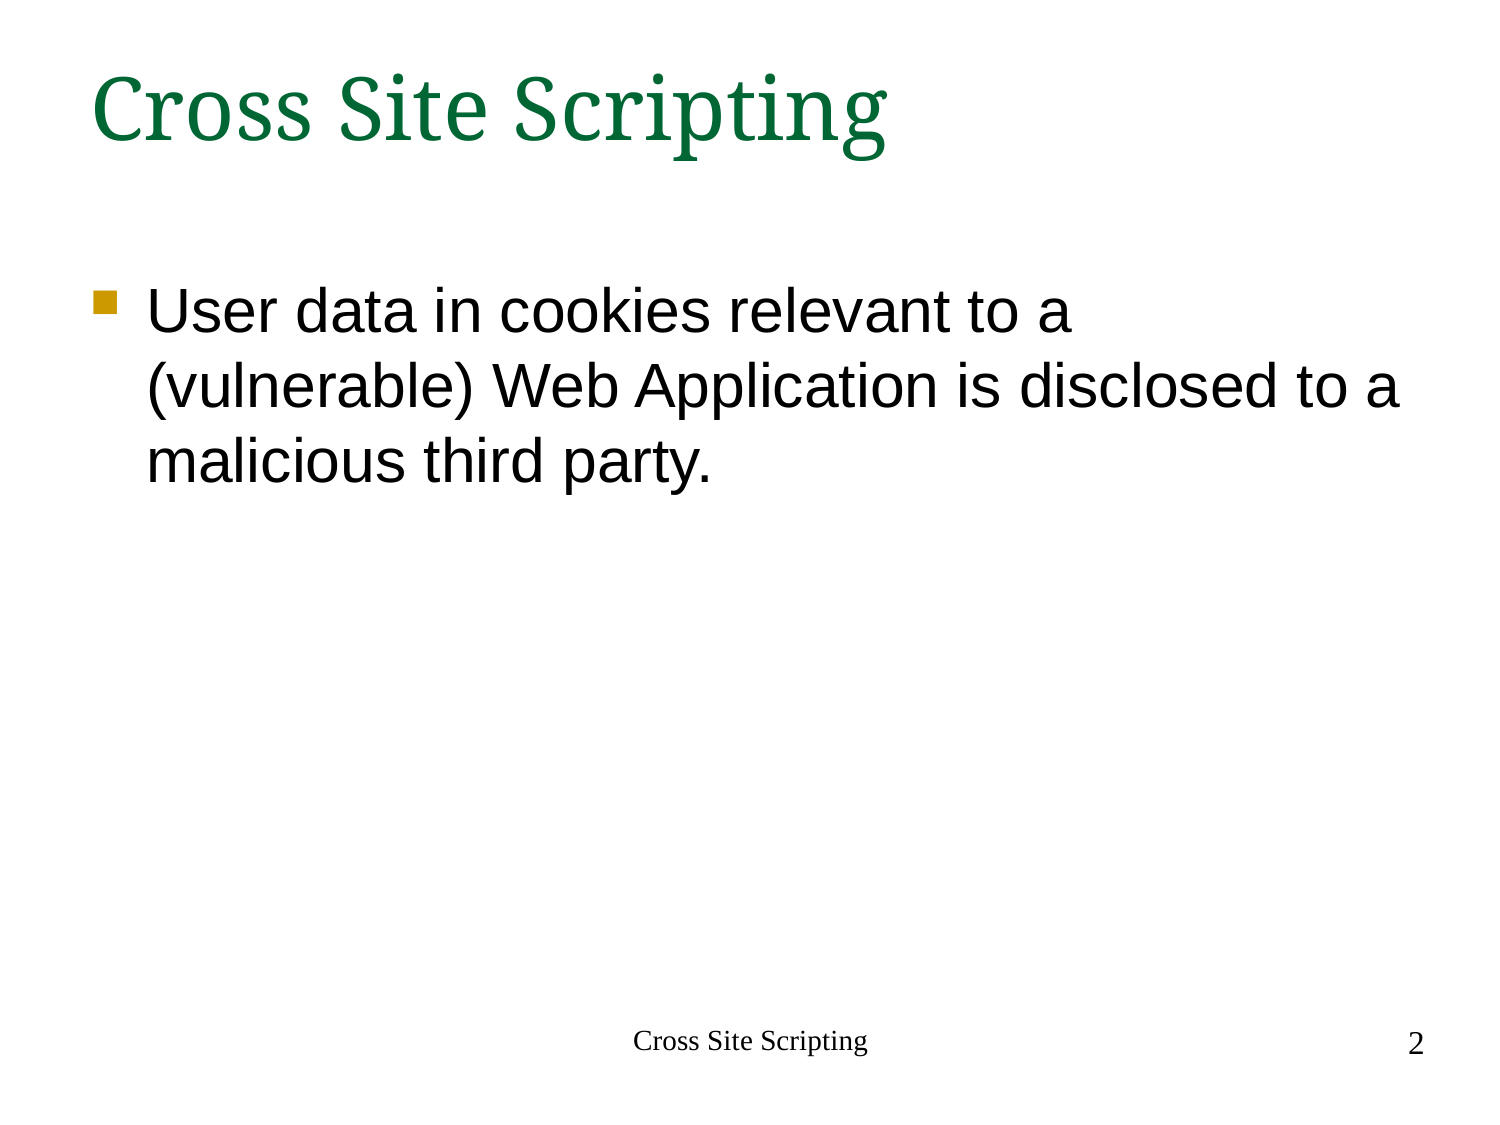

# Cross Site Scripting
User data in cookies relevant to a (vulnerable) Web Application is disclosed to a malicious third party.
Cross Site Scripting
2